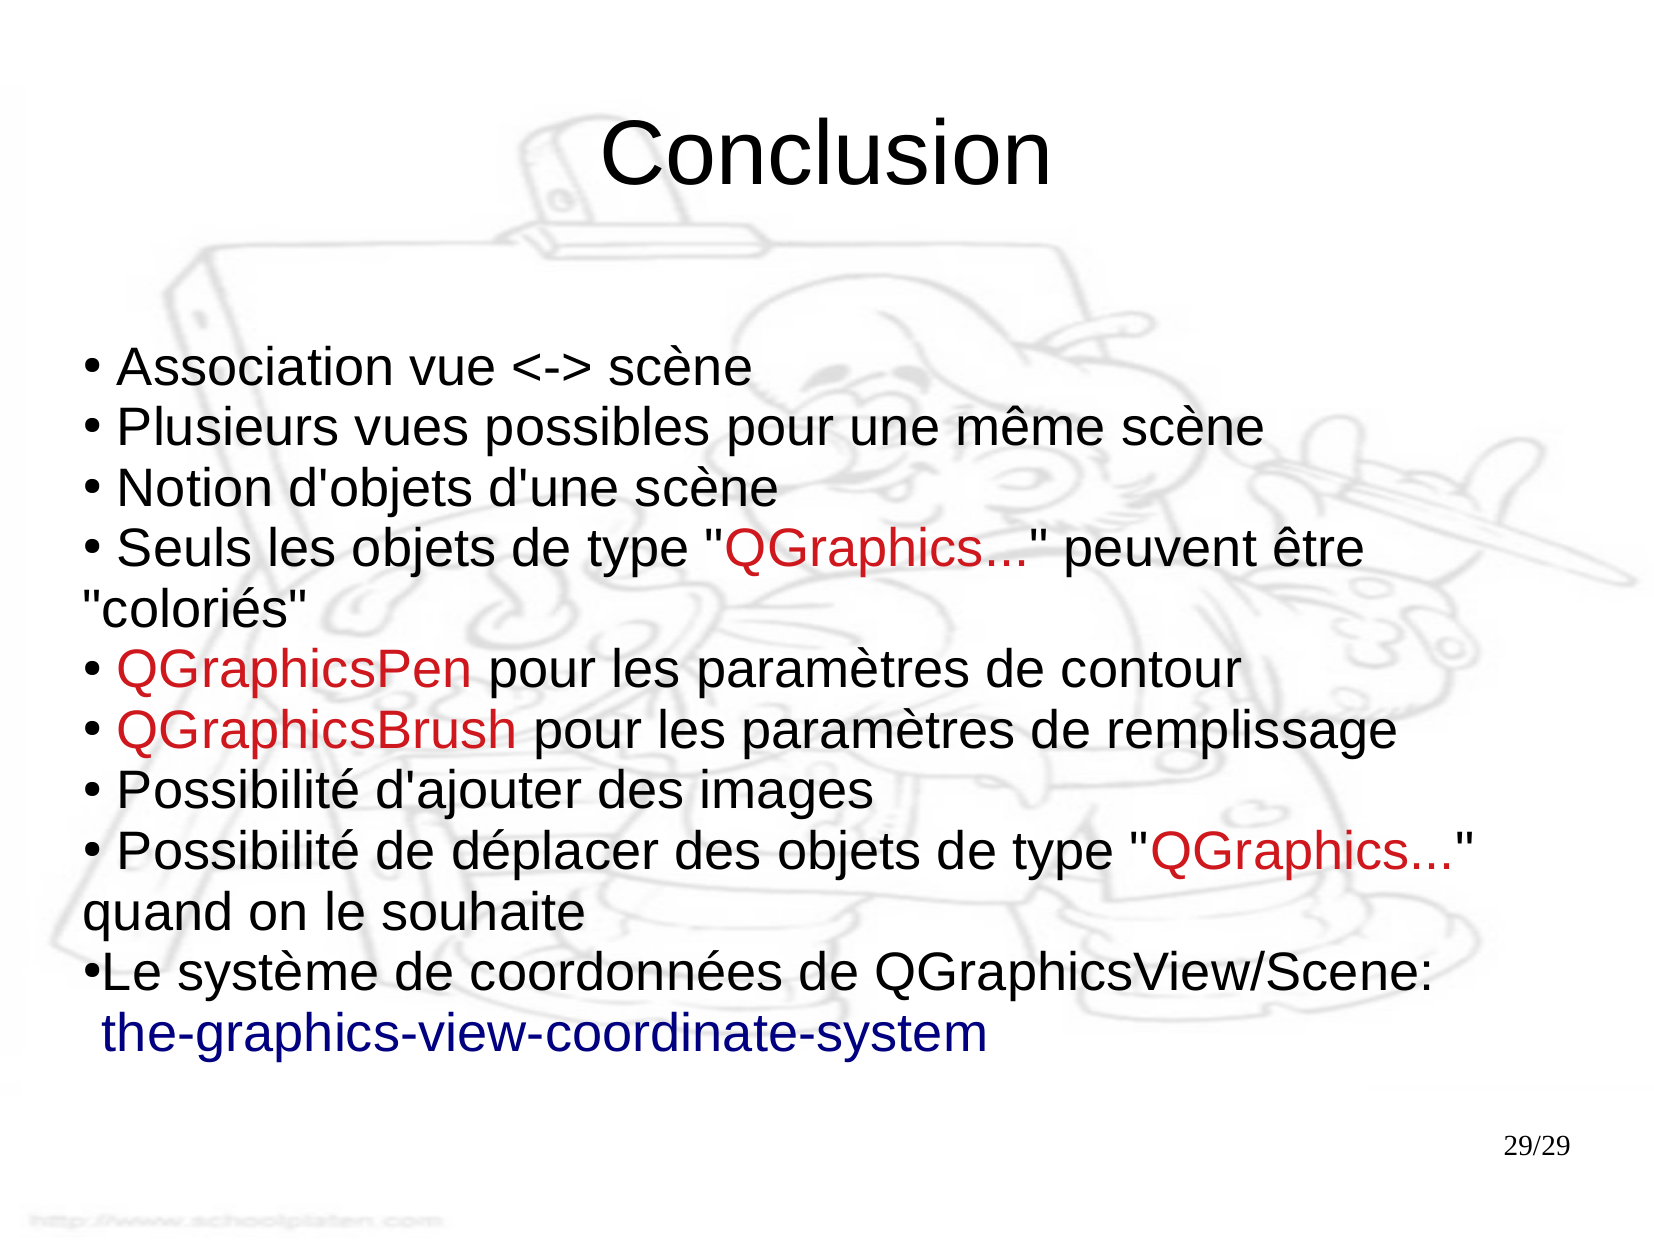

Conclusion
# Association vue <-> scène
 Plusieurs vues possibles pour une même scène
 Notion d'objets d'une scène
 Seuls les objets de type "QGraphics..." peuvent être "coloriés"
 QGraphicsPen pour les paramètres de contour
 QGraphicsBrush pour les paramètres de remplissage
 Possibilité d'ajouter des images
 Possibilité de déplacer des objets de type "QGraphics..." quand on le souhaite
Le système de coordonnées de QGraphicsView/Scene:
the-graphics-view-coordinate-system
29